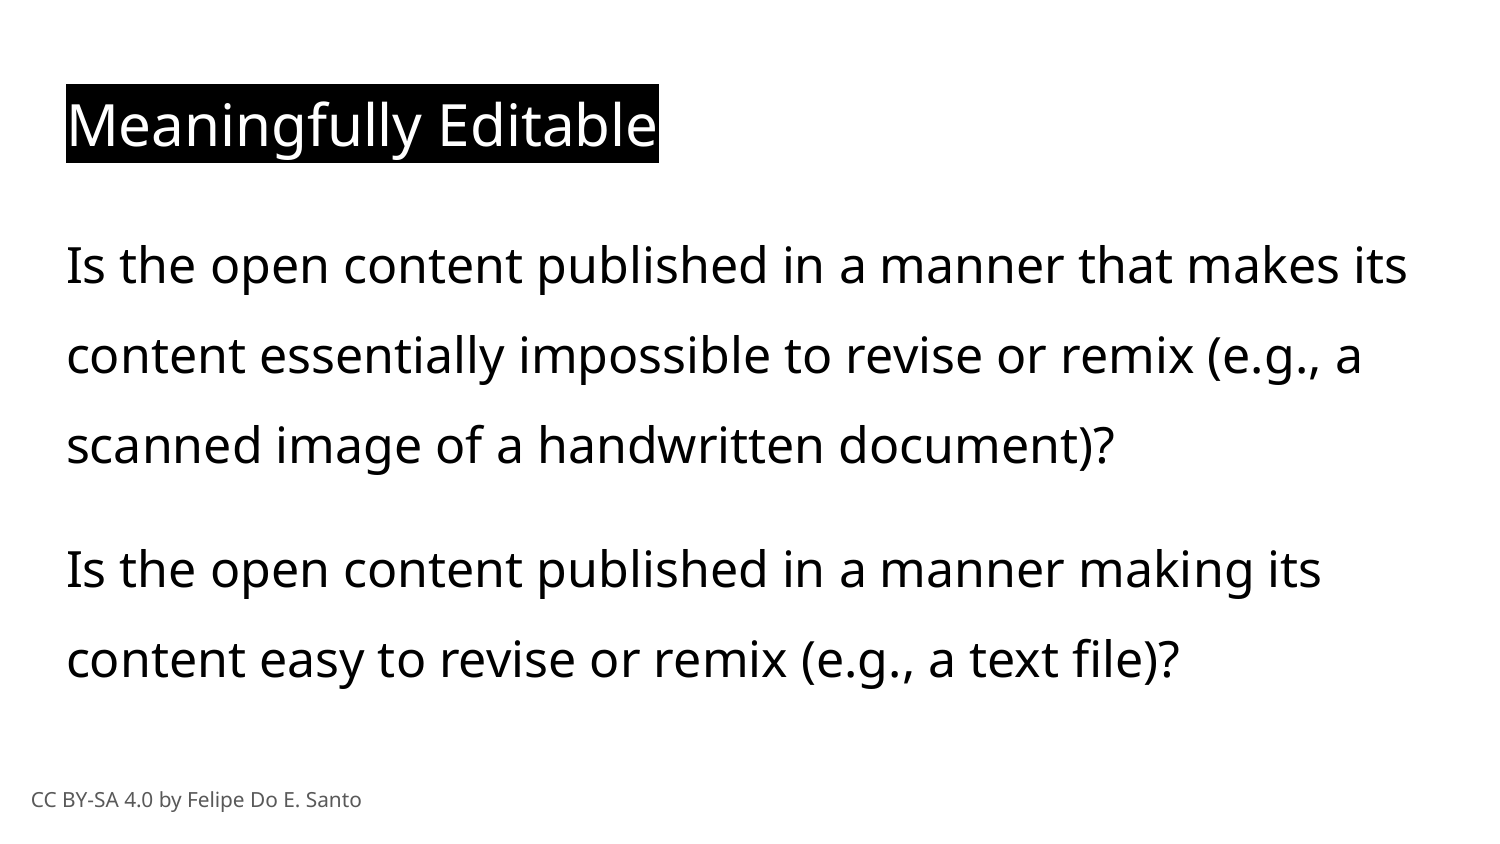

# Meaningfully Editable
Is the open content published in a manner that makes its content essentially impossible to revise or remix (e.g., a scanned image of a handwritten document)?
Is the open content published in a manner making its content easy to revise or remix (e.g., a text file)?
CC BY-SA 4.0 by Felipe Do E. Santo